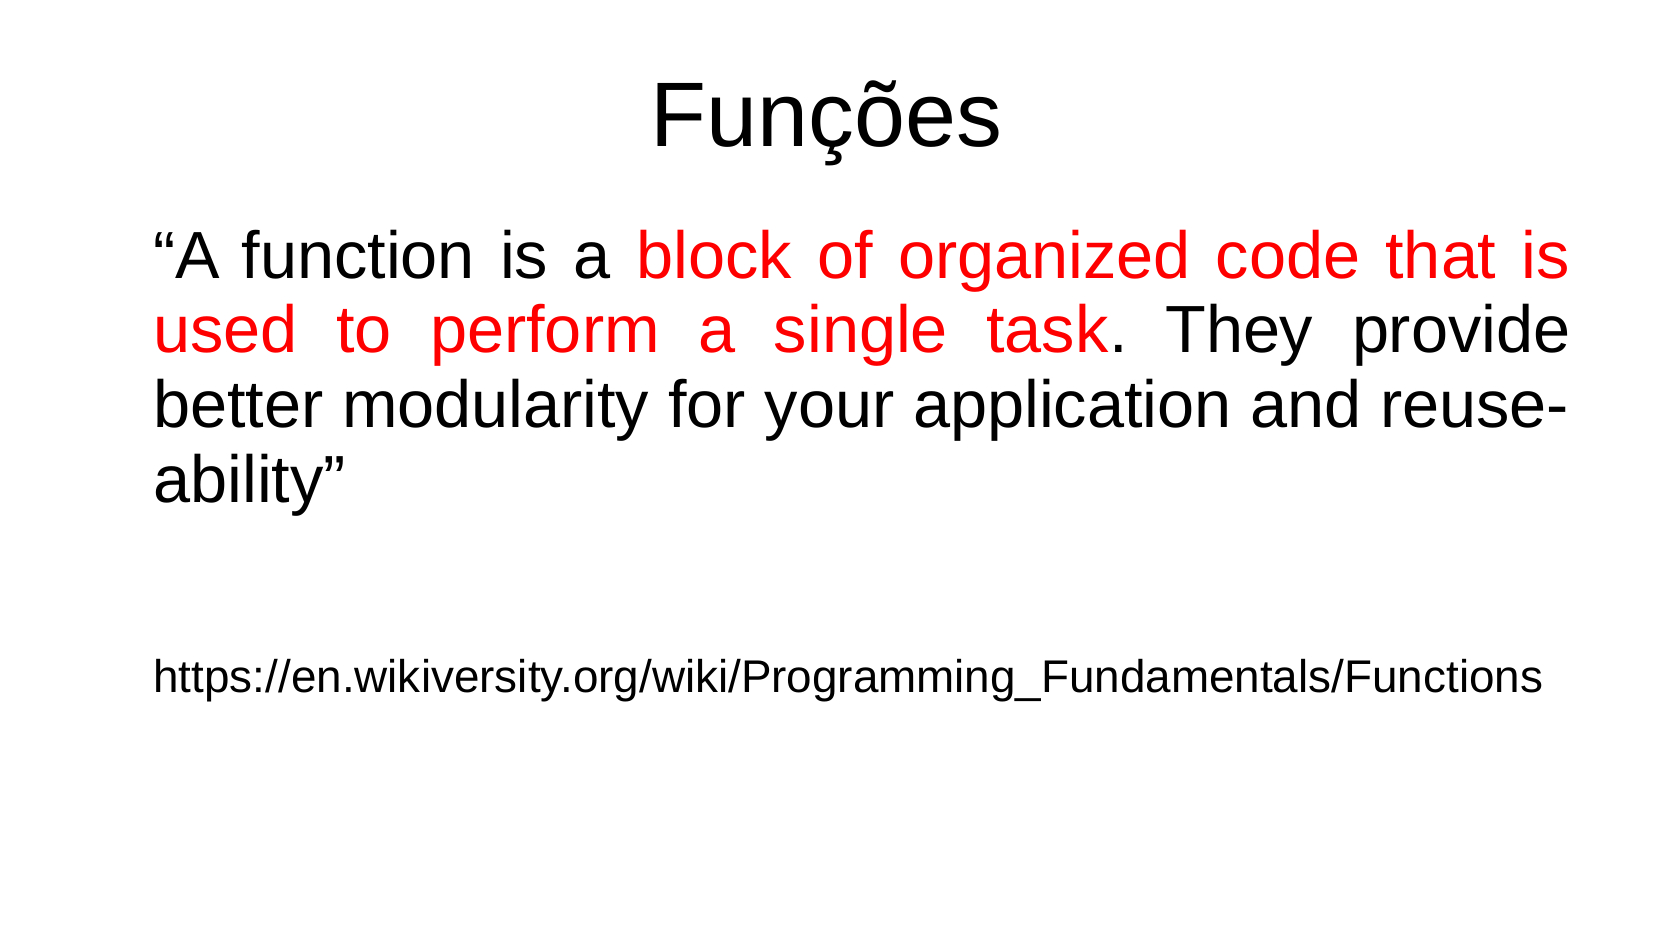

# Funções
“A function is a block of organized code that is used to perform a single task. They provide better modularity for your application and reuse-ability”
https://en.wikiversity.org/wiki/Programming_Fundamentals/Functions